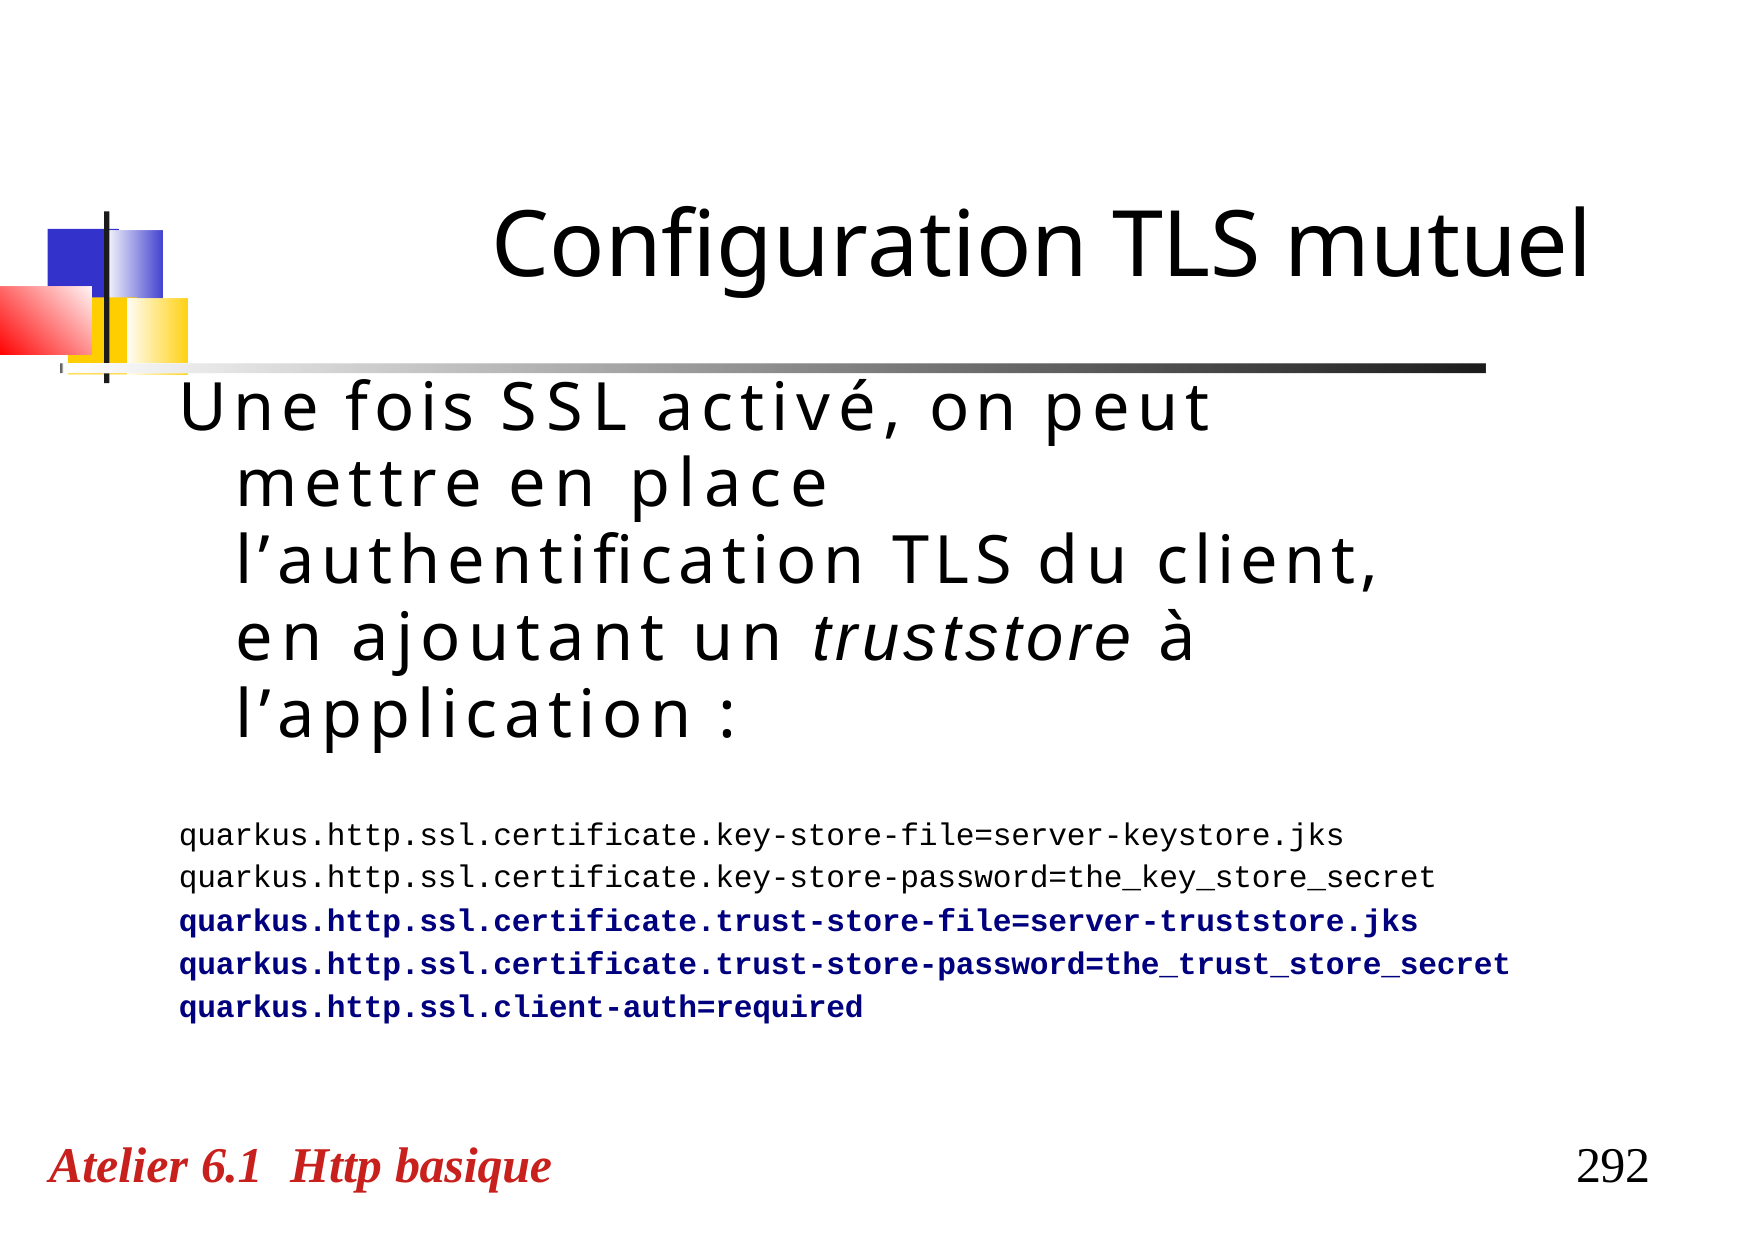

# Configuration TLS mutuel
Une fois SSL activé, on peut mettre en place l’authentification TLS du client, en ajoutant un truststore à l’application :
quarkus.http.ssl.certificate.key-store-file=server-keystore.jks quarkus.http.ssl.certificate.key-store-password=the_key_store_secret quarkus.http.ssl.certificate.trust-store-file=server-truststore.jks quarkus.http.ssl.certificate.trust-store-password=the_trust_store_secret quarkus.http.ssl.client-auth=required
Atelier 6.1	Http basique
292